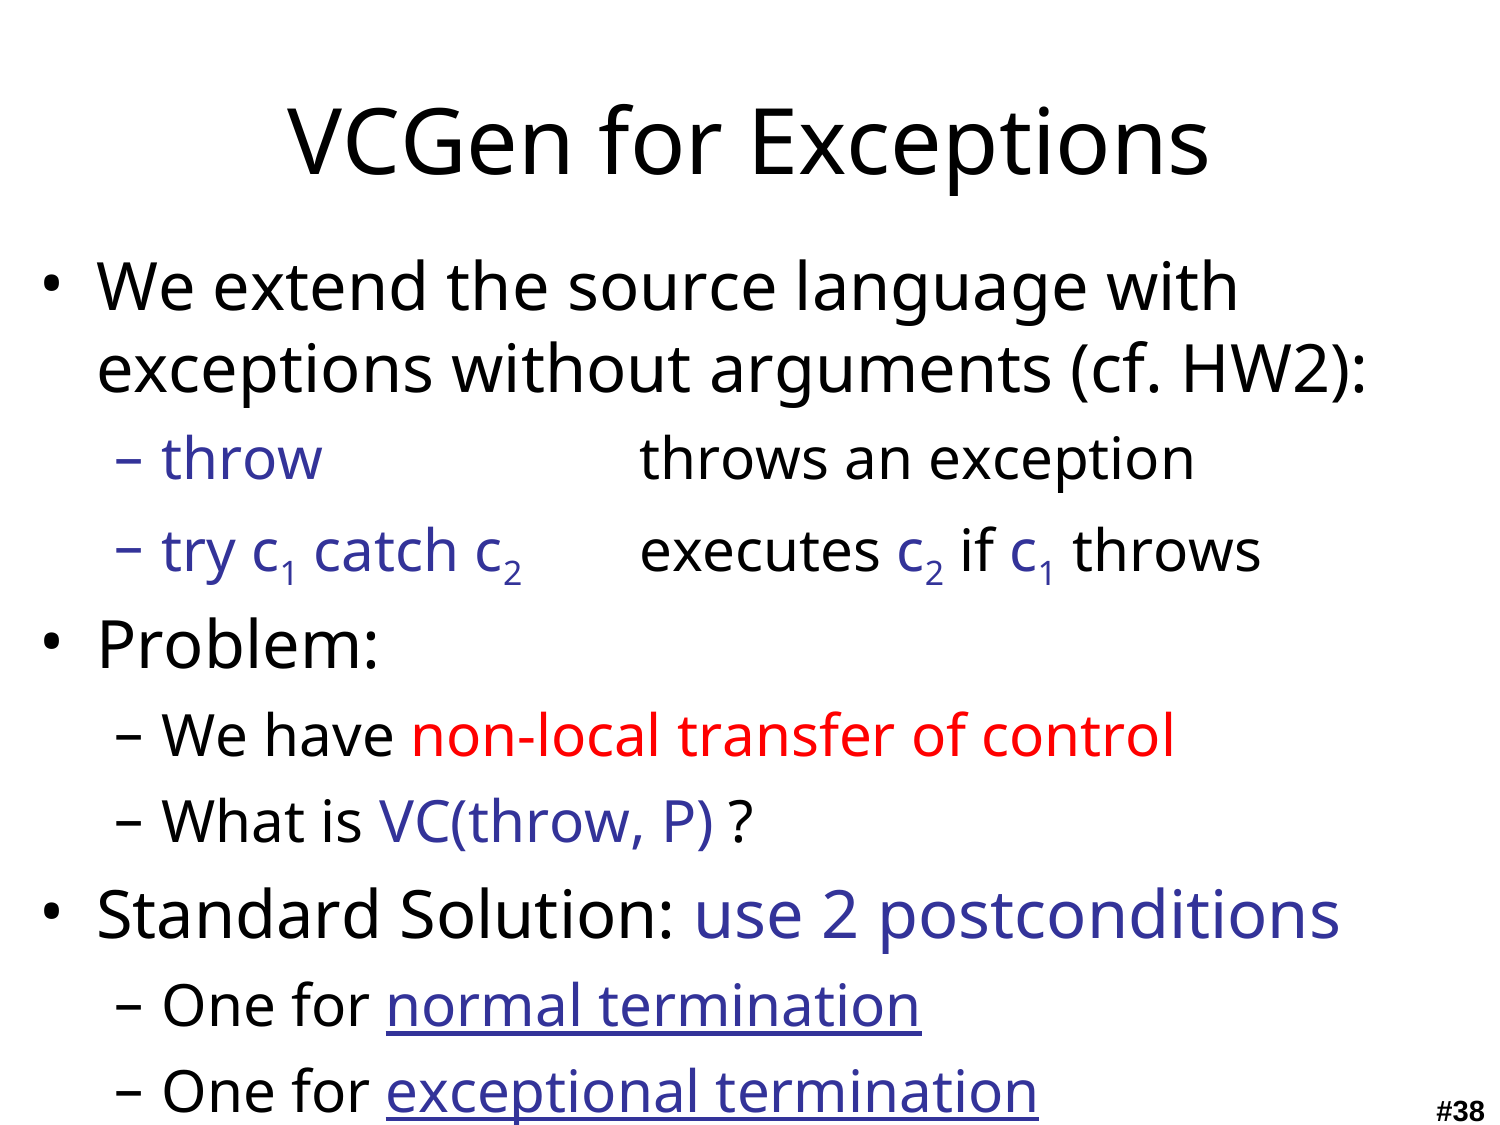

# VCGen for Exceptions
We extend the source language with exceptions without arguments (cf. HW2):
throw 	throws an exception
try c1 catch c2 	executes c2 if c1 throws
Problem:
We have non-local transfer of control
What is VC(throw, P) ?
Standard Solution: use 2 postconditions
One for normal termination
One for exceptional termination
38